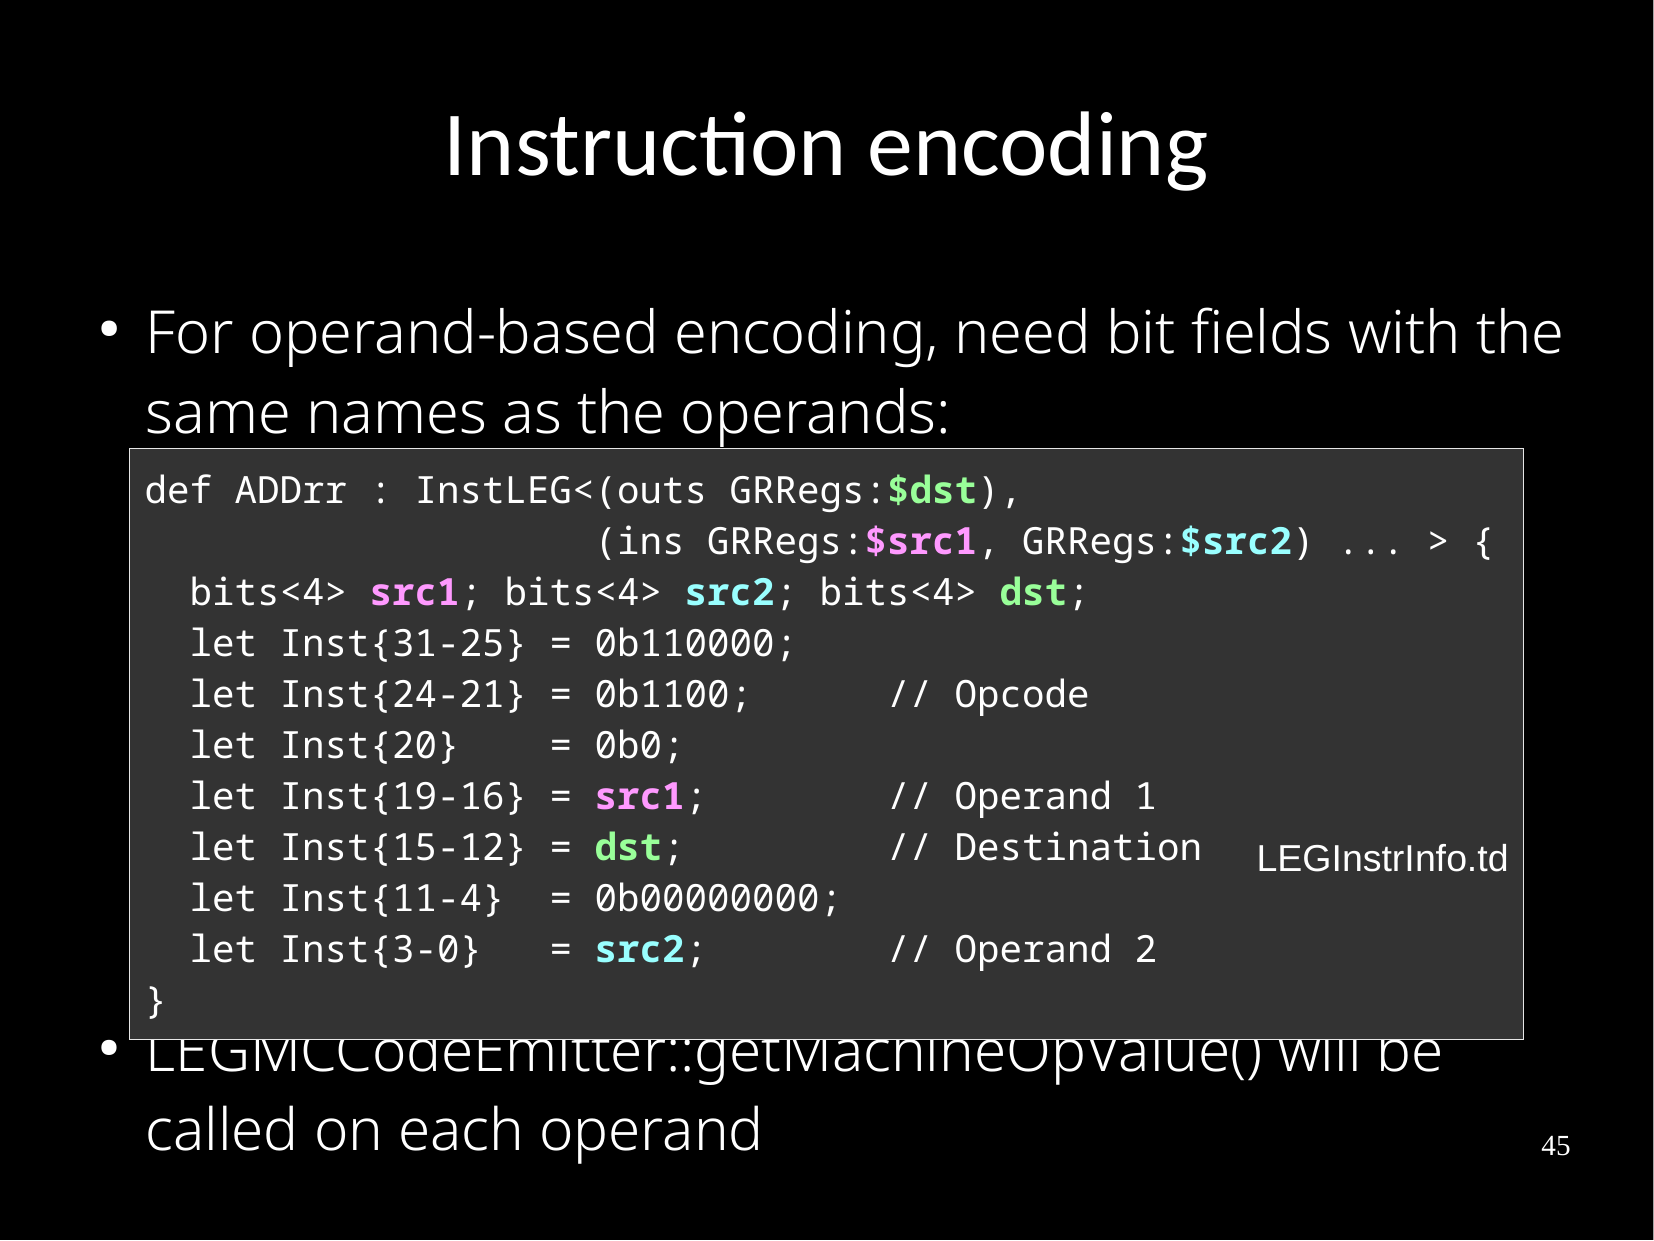

# Instruction encoding
For operand-based encoding, need bit fields with the same names as the operands:
LEGMCCodeEmitter::getMachineOpValue() will be called on each operand
def ADDrr : InstLEG<(outs GRRegs:$dst),
 (ins GRRegs:$src1, GRRegs:$src2) ... > {
 bits<4> src1; bits<4> src2; bits<4> dst;
 let Inst{31-25} = 0b110000;
 let Inst{24-21} = 0b1100; // Opcode
 let Inst{20} = 0b0;
 let Inst{19-16} = src1; // Operand 1
 let Inst{15-12} = dst; // Destination
 let Inst{11-4} = 0b00000000;
 let Inst{3-0} = src2; // Operand 2
}
LEGInstrInfo.td
45